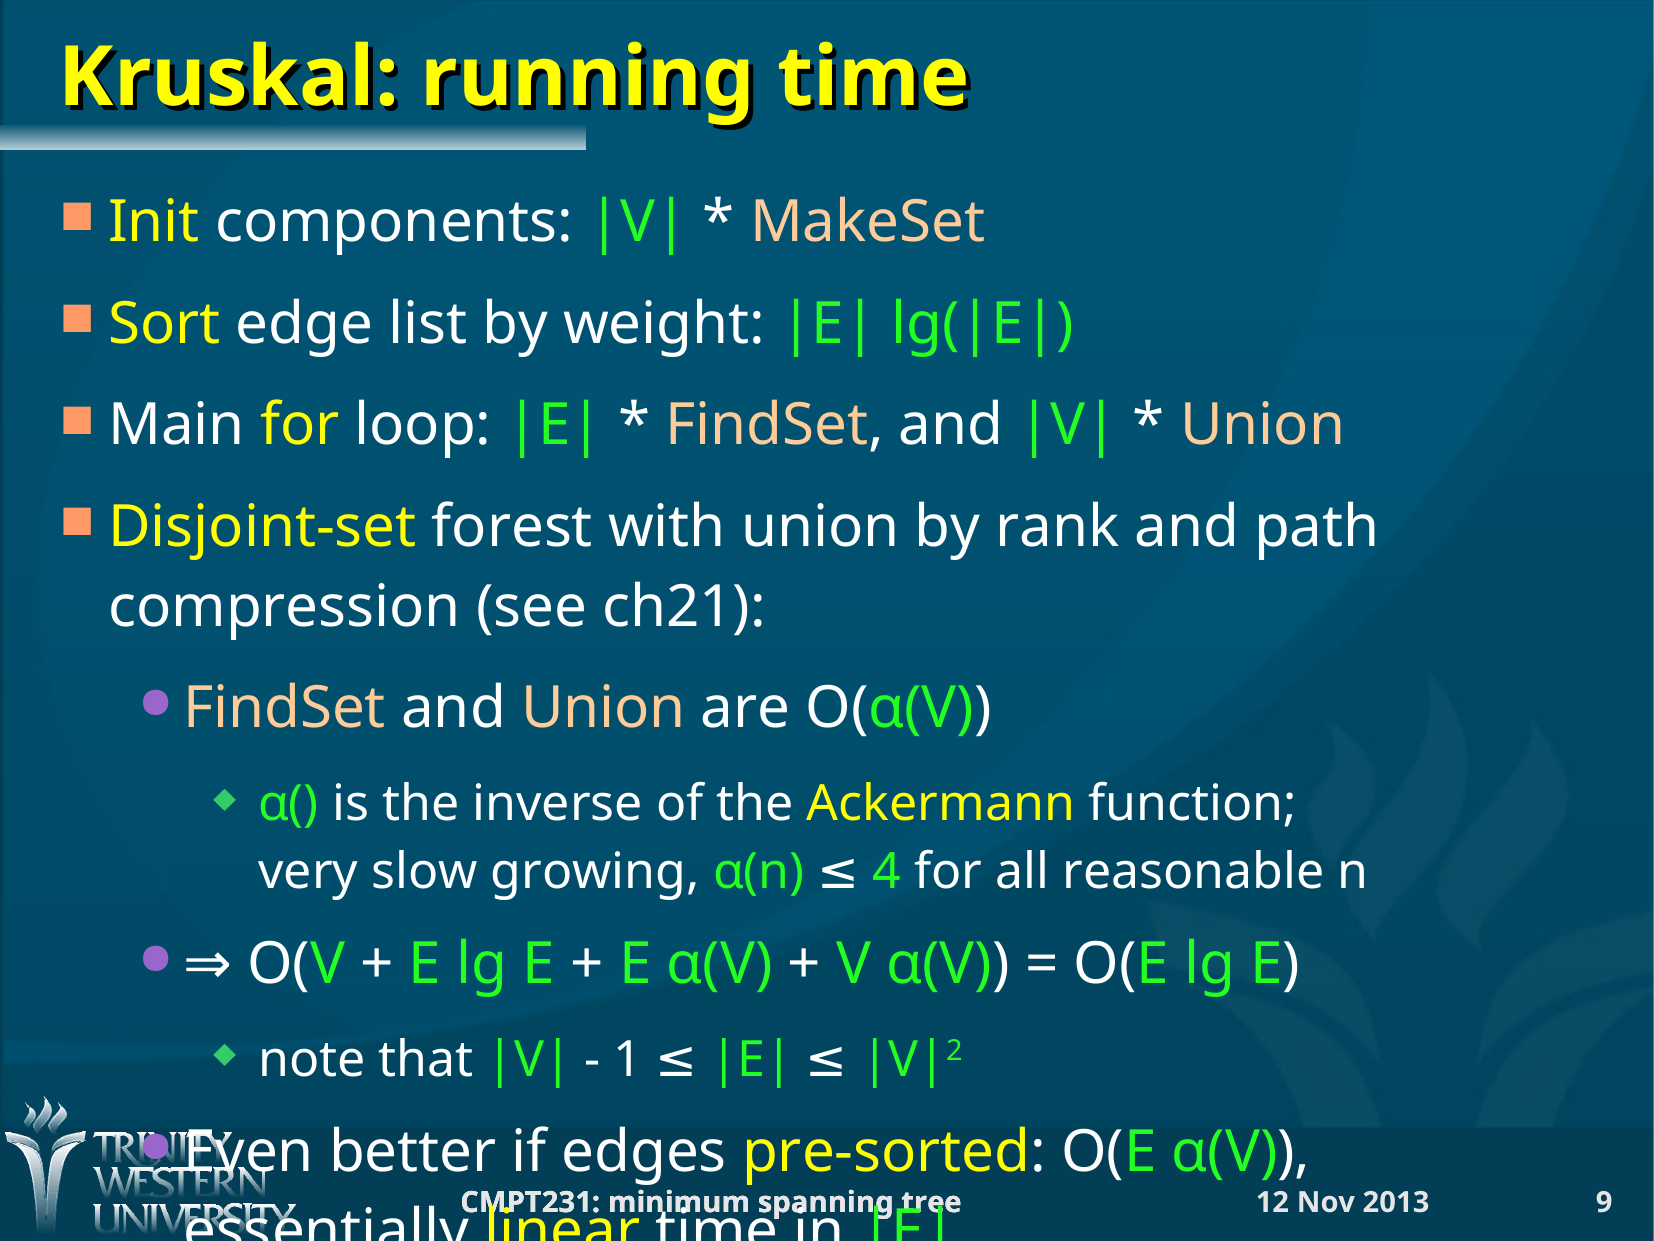

# Kruskal: running time
Init components: |V| * MakeSet
Sort edge list by weight: |E| lg(|E|)
Main for loop: |E| * FindSet, and |V| * Union
Disjoint-set forest with union by rank and path compression (see ch21):
FindSet and Union are O(α(V))
α() is the inverse of the Ackermann function;
very slow growing, α(n) ≤ 4 for all reasonable n
⇒ O(V + E lg E + E α(V) + V α(V)) = O(E lg E)
note that |V| - 1 ≤ |E| ≤ |V|2
Even better if edges pre-sorted: O(E α(V)),
essentially linear time in |E|
CMPT231: minimum spanning tree
12 Nov 2013
9